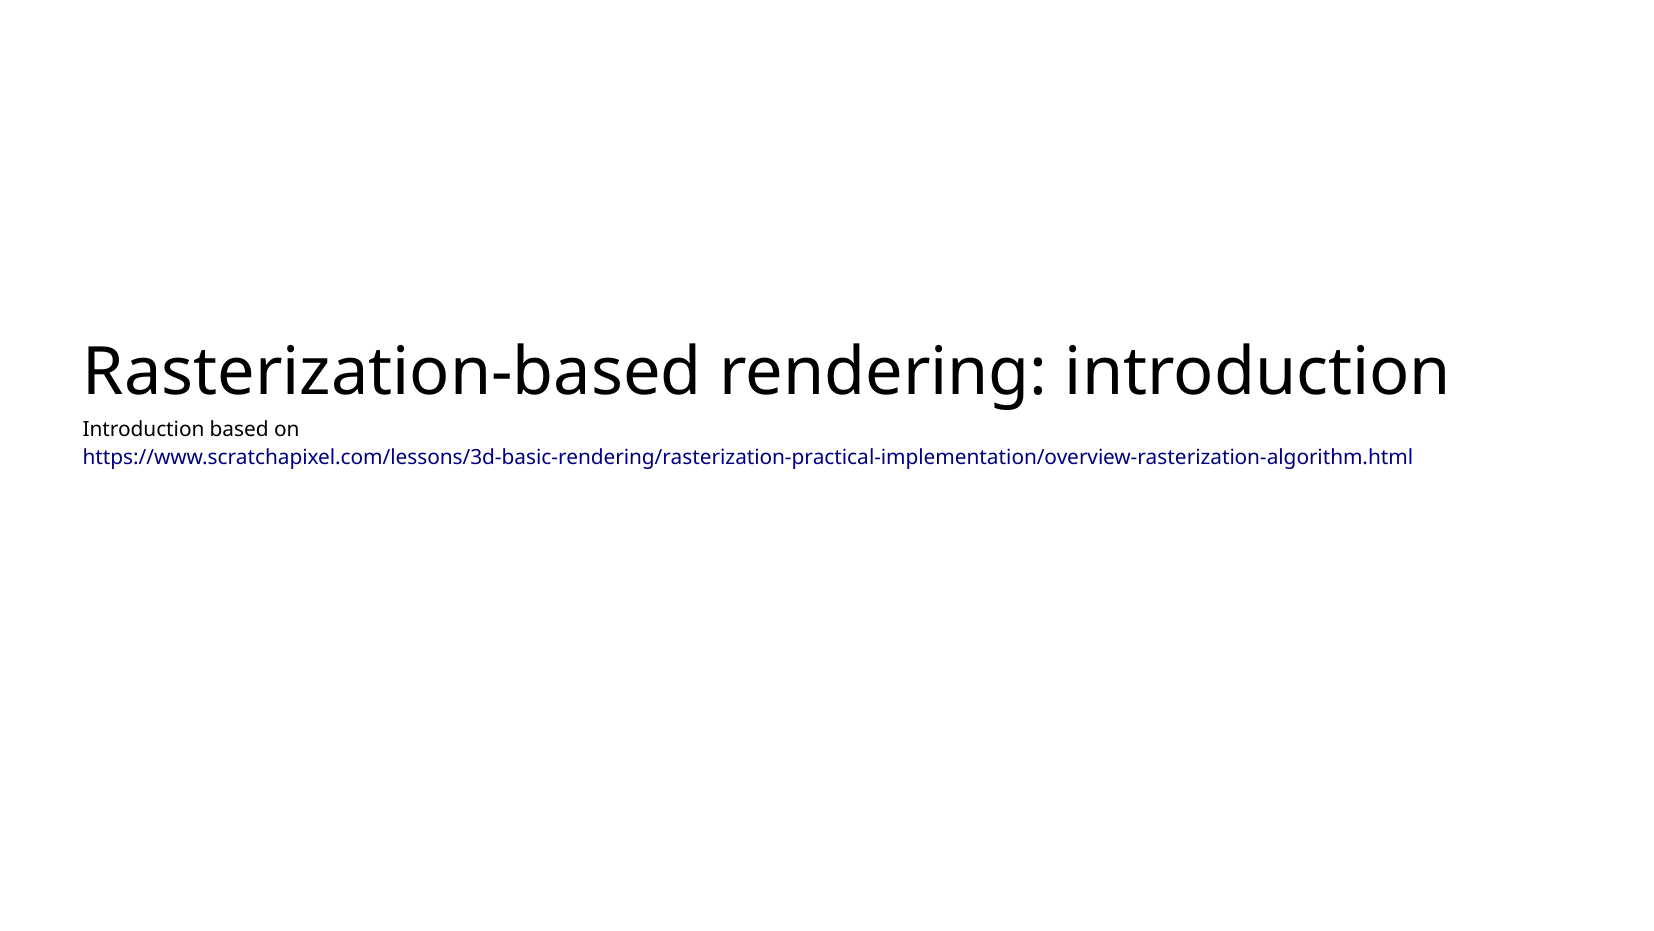

# Rasterization-based rendering: introduction
Introduction based on https://www.scratchapixel.com/lessons/3d-basic-rendering/rasterization-practical-implementation/overview-rasterization-algorithm.html